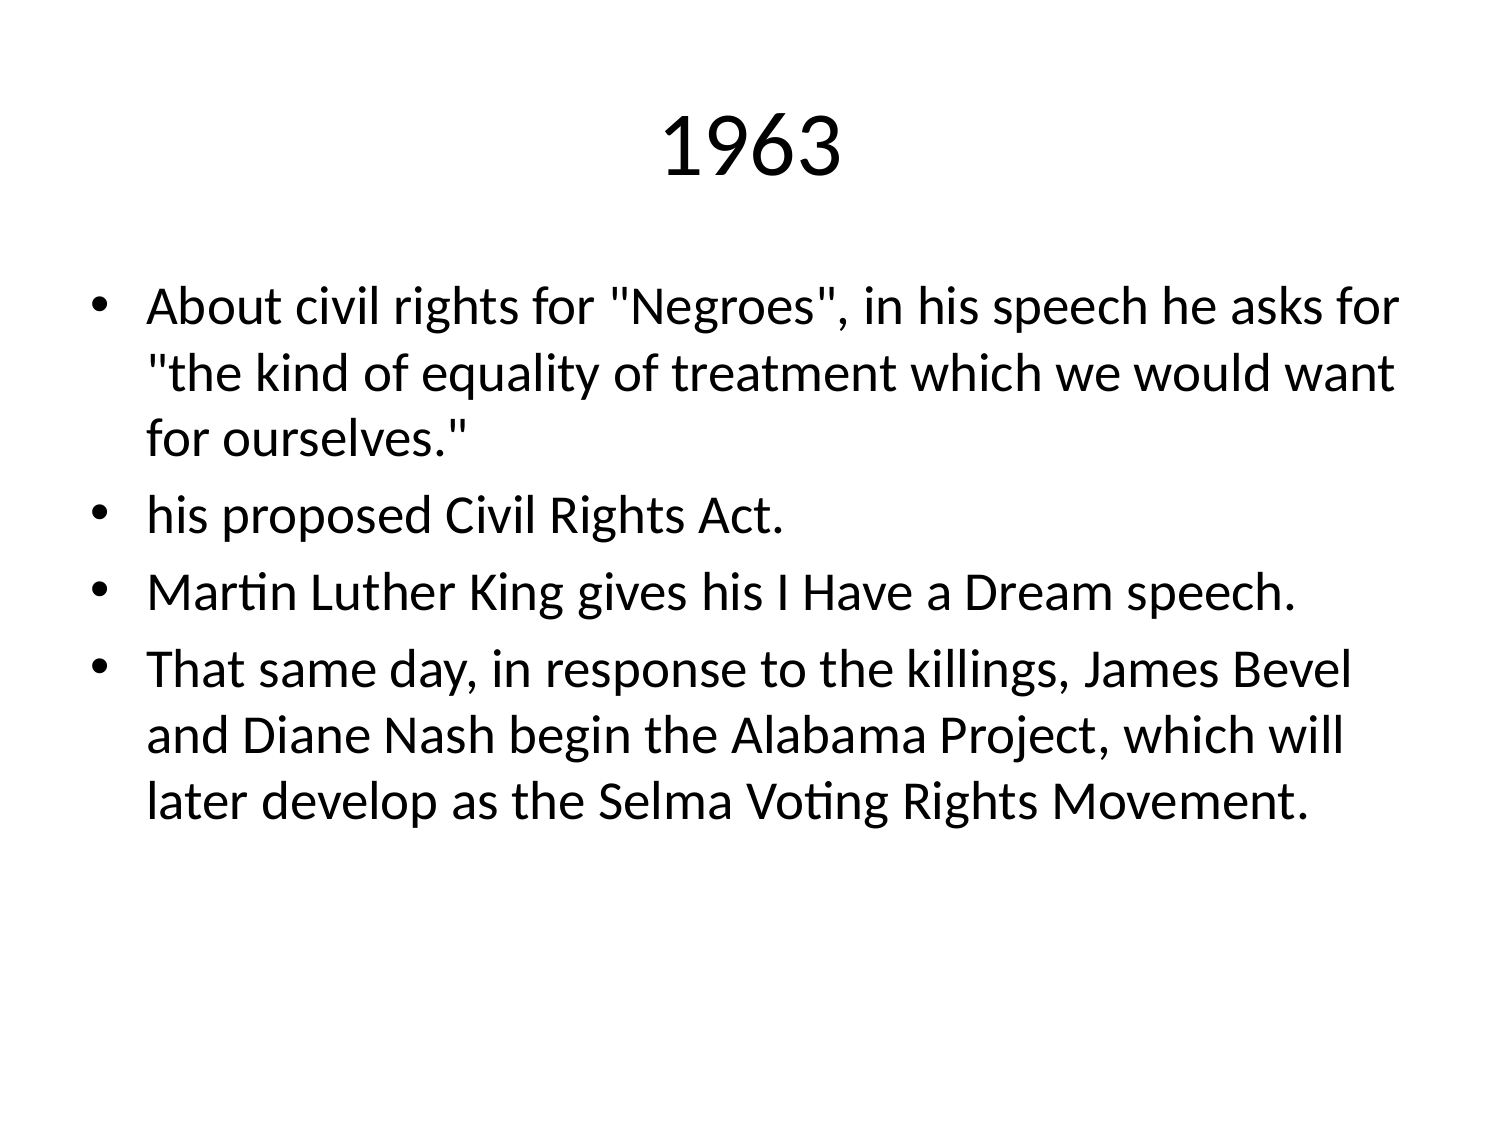

# 1963
About civil rights for "Negroes", in his speech he asks for "the kind of equality of treatment which we would want for ourselves."
his proposed Civil Rights Act.
Martin Luther King gives his I Have a Dream speech.
That same day, in response to the killings, James Bevel and Diane Nash begin the Alabama Project, which will later develop as the Selma Voting Rights Movement.